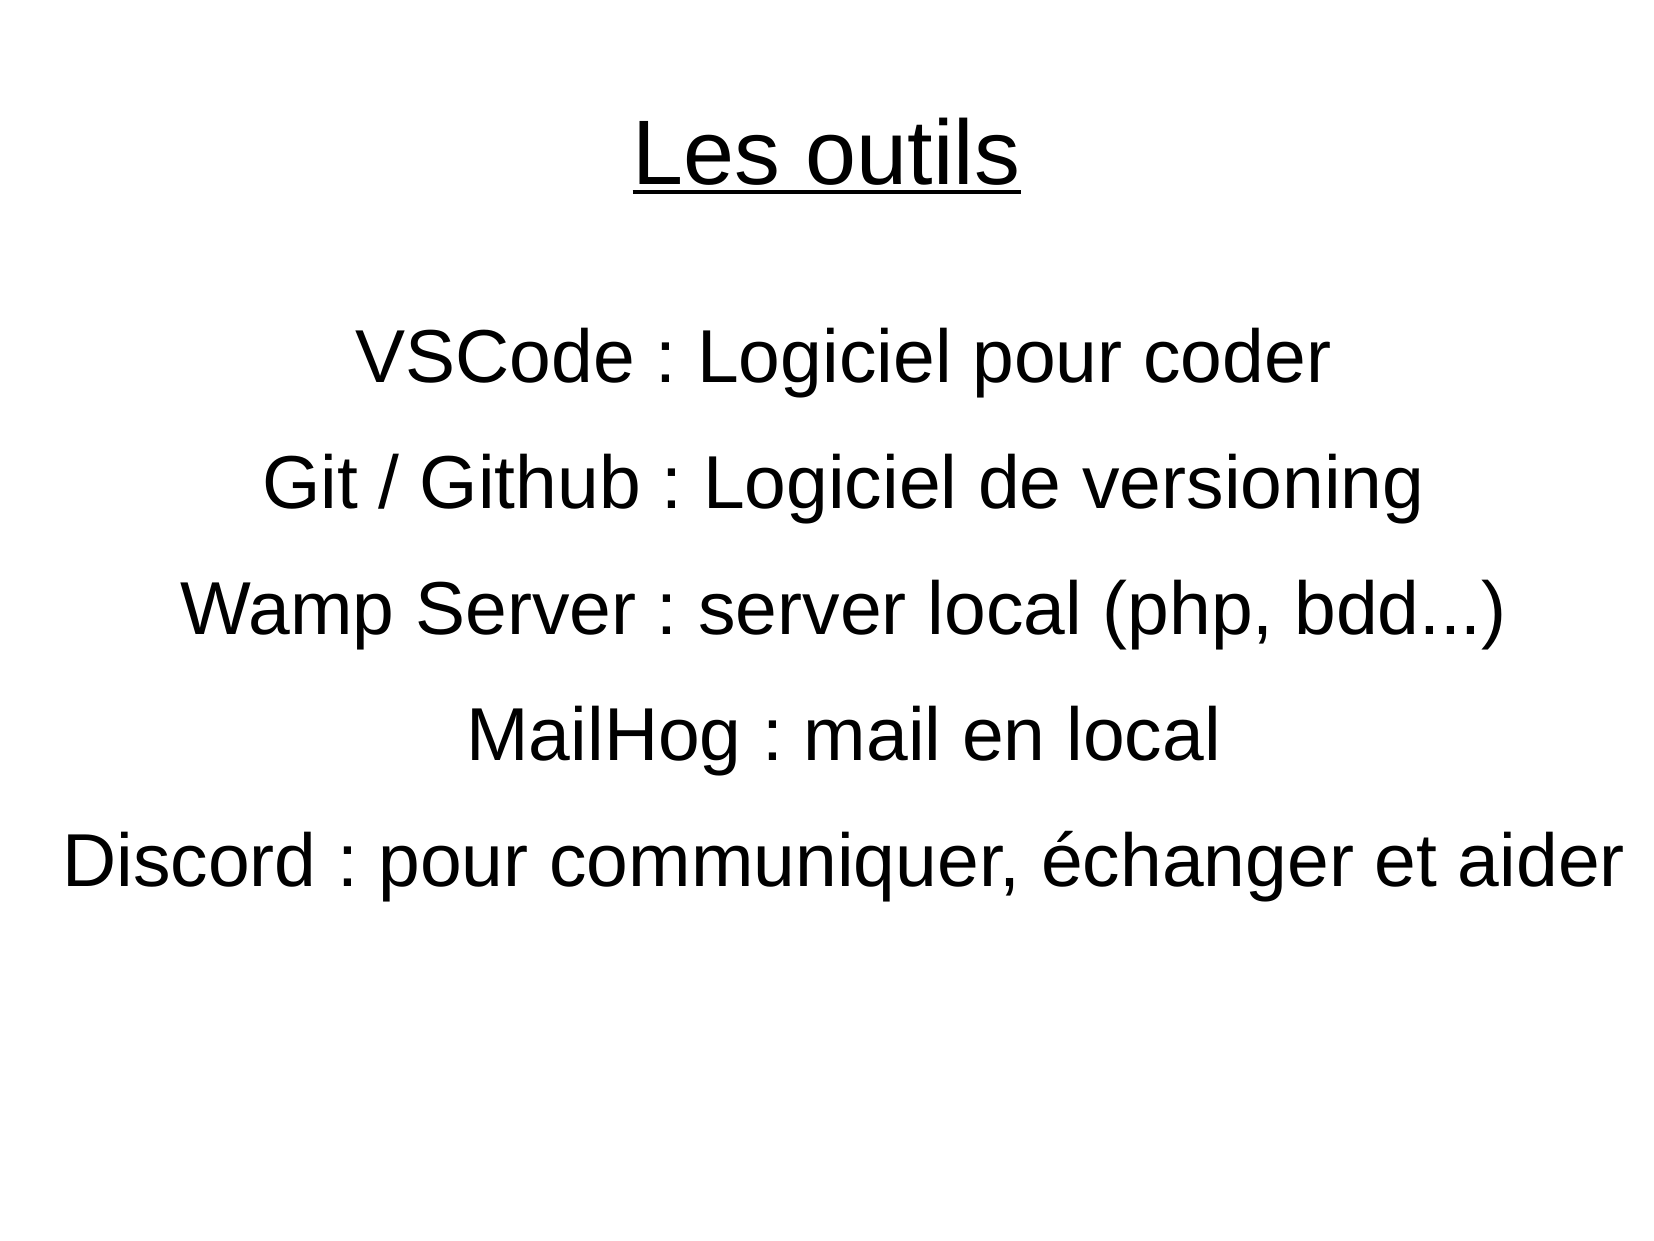

# Les outils
VSCode : Logiciel pour coder
Git / Github : Logiciel de versioning
Wamp Server : server local (php, bdd...)
MailHog : mail en local
Discord : pour communiquer, échanger et aider